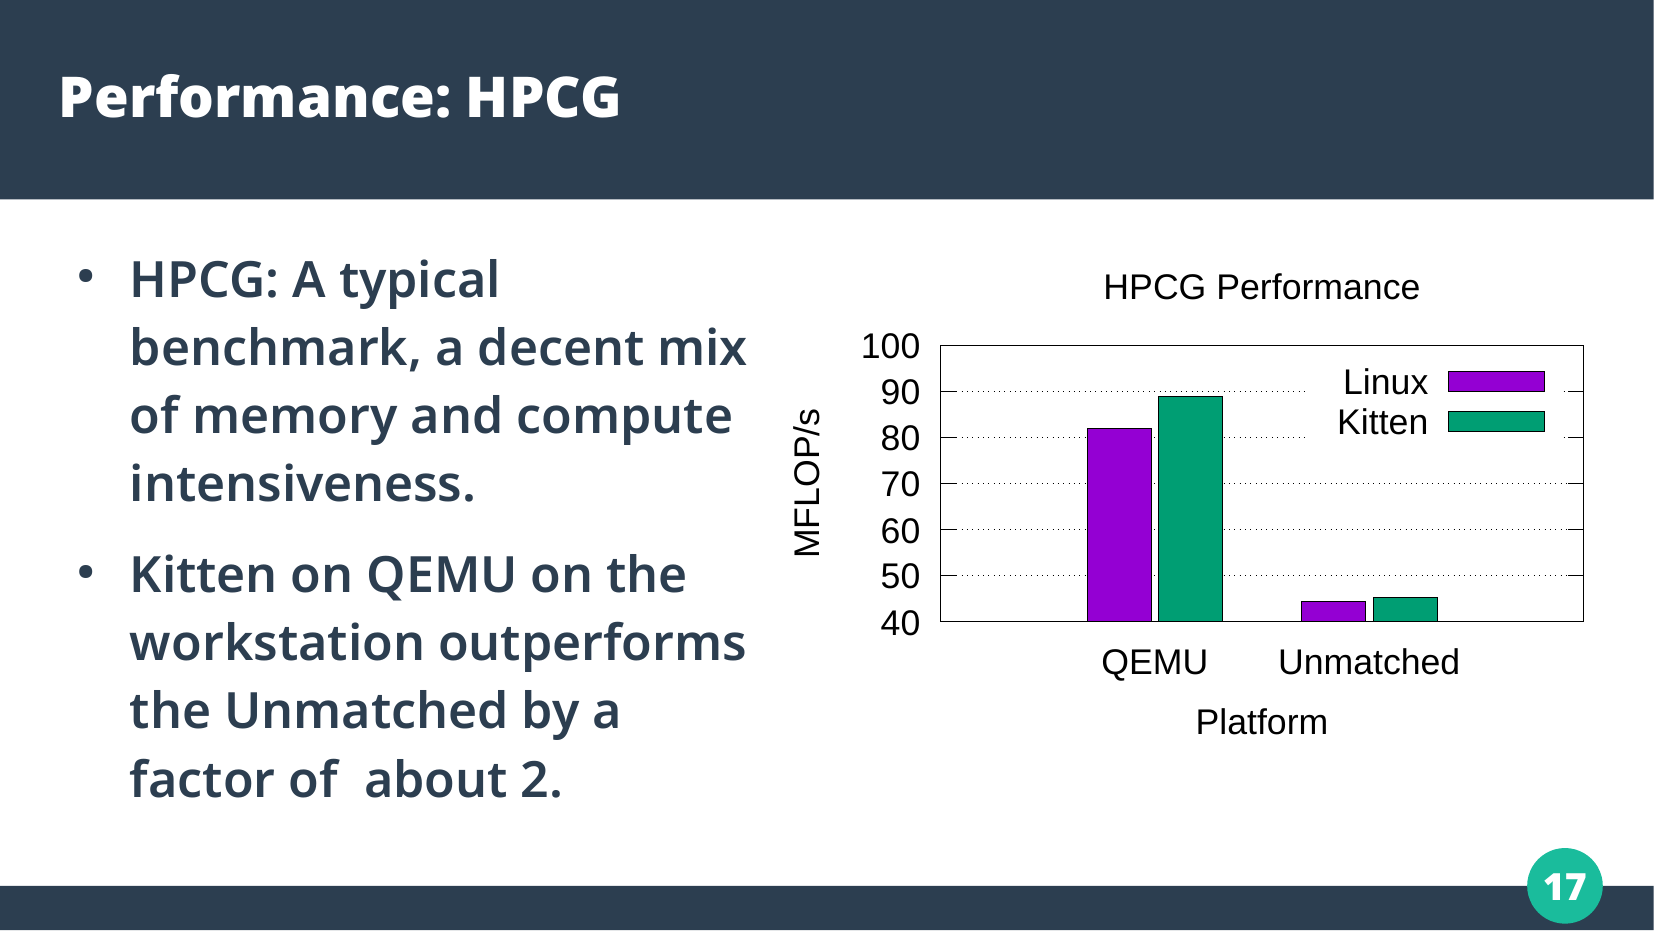

# Performance: HPCG
HPCG: A typical benchmark, a decent mix of memory and compute intensiveness.
Kitten on QEMU on the workstation outperforms the Unmatched by a factor of about 2.